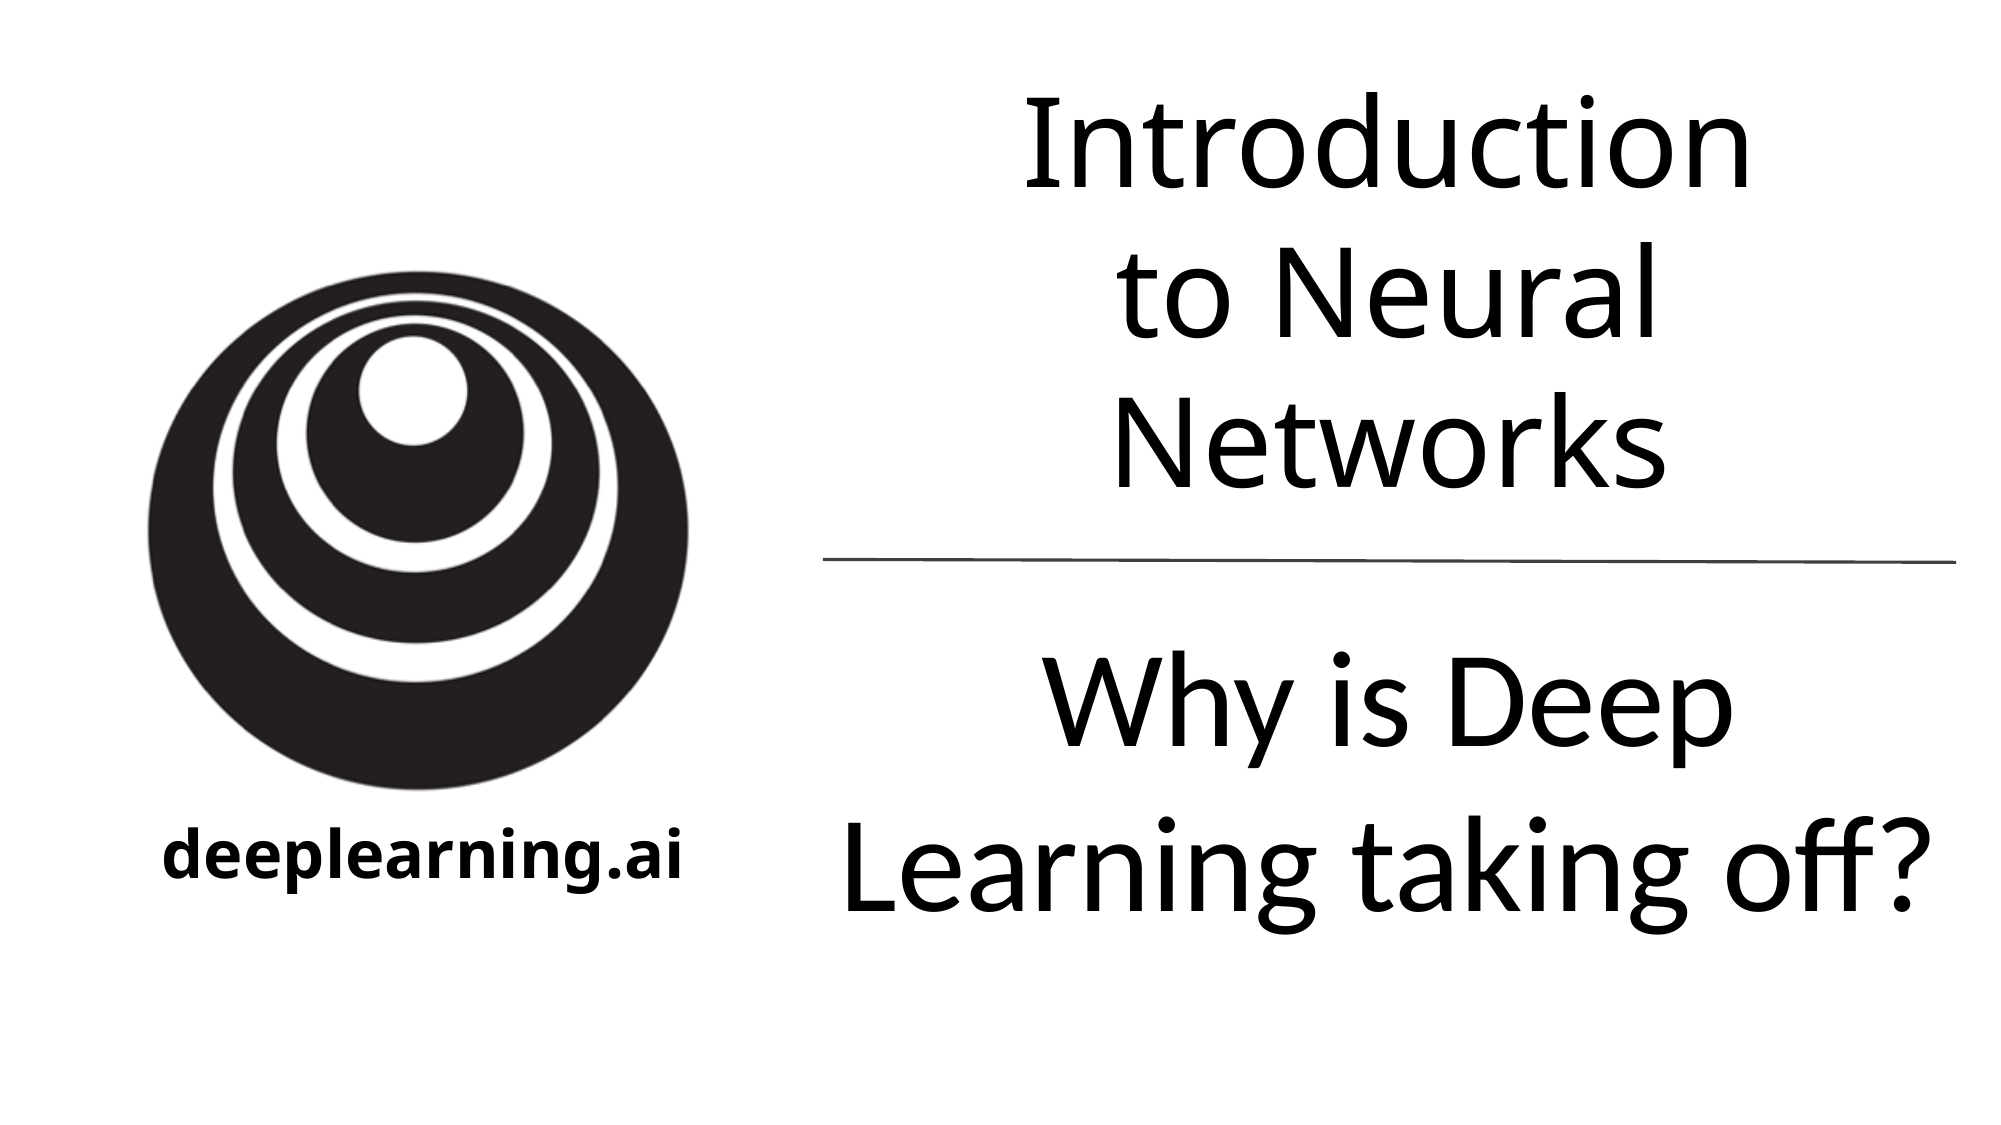

# Introduction to Neural Networks
deeplearning.ai
Why is Deep Learning taking off?